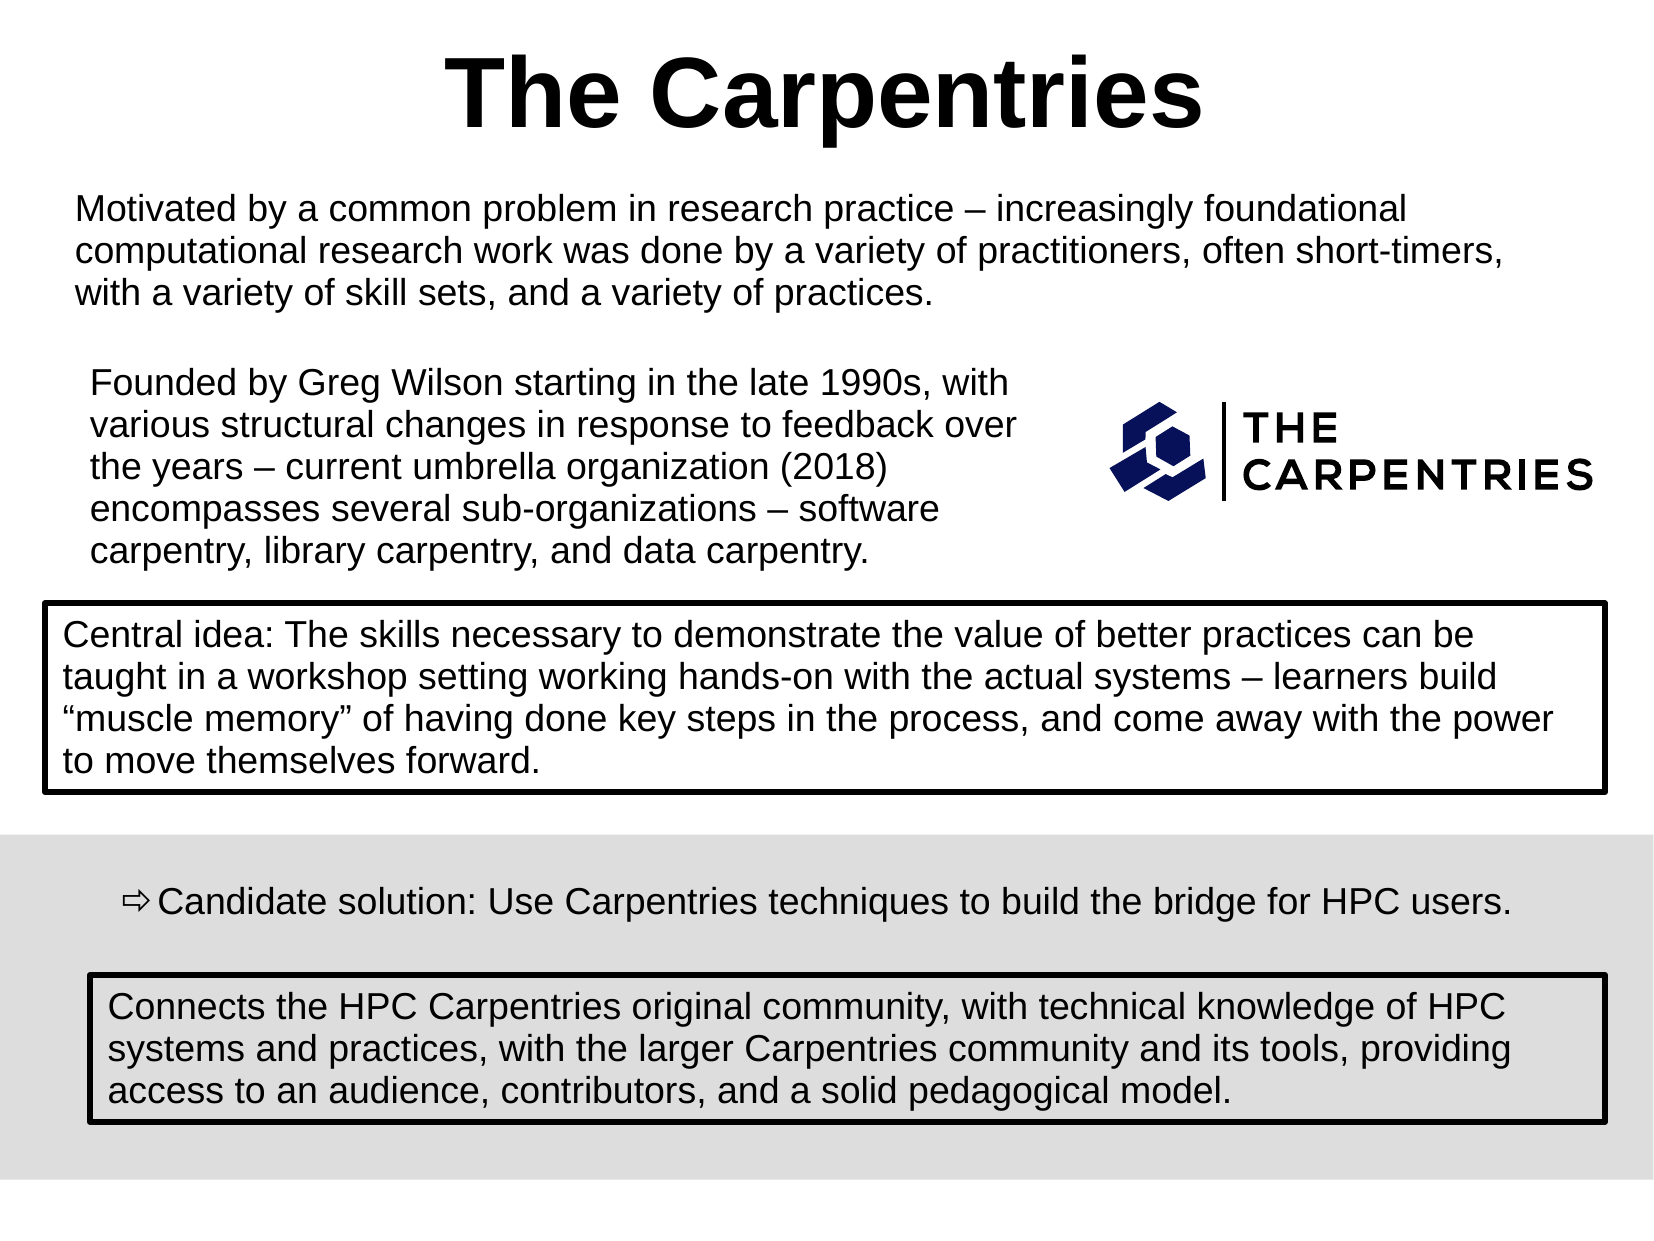

The Carpentries
Motivated by a common problem in research practice – increasingly foundational computational research work was done by a variety of practitioners, often short-timers, with a variety of skill sets, and a variety of practices.
Founded by Greg Wilson starting in the late 1990s, with various structural changes in response to feedback over the years – current umbrella organization (2018) encompasses several sub-organizations – software carpentry, library carpentry, and data carpentry.
Central idea: The skills necessary to demonstrate the value of better practices can be taught in a workshop setting working hands-on with the actual systems – learners build “muscle memory” of having done key steps in the process, and come away with the power to move themselves forward.
Candidate solution: Use Carpentries techniques to build the bridge for HPC users.
Connects the HPC Carpentries original community, with technical knowledge of HPC systems and practices, with the larger Carpentries community and its tools, providing access to an audience, contributors, and a solid pedagogical model.